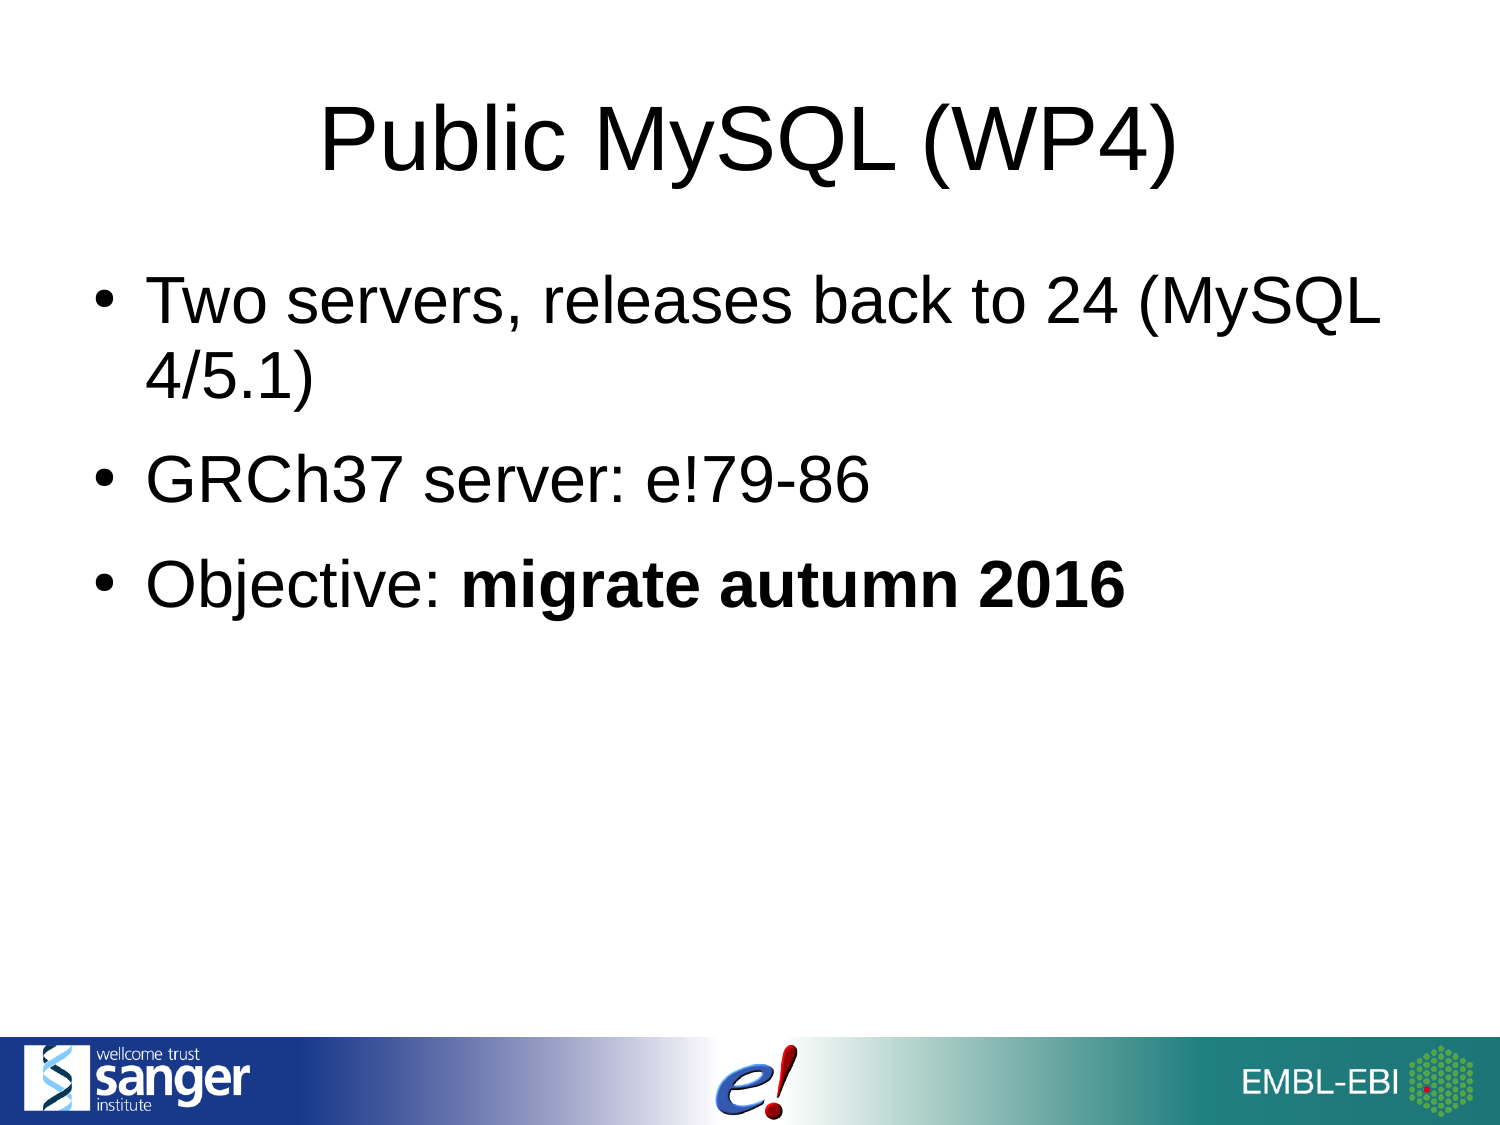

# Public MySQL (WP4)
Two servers, releases back to 24 (MySQL 4/5.1)
GRCh37 server: e!79-86
Objective: migrate autumn 2016